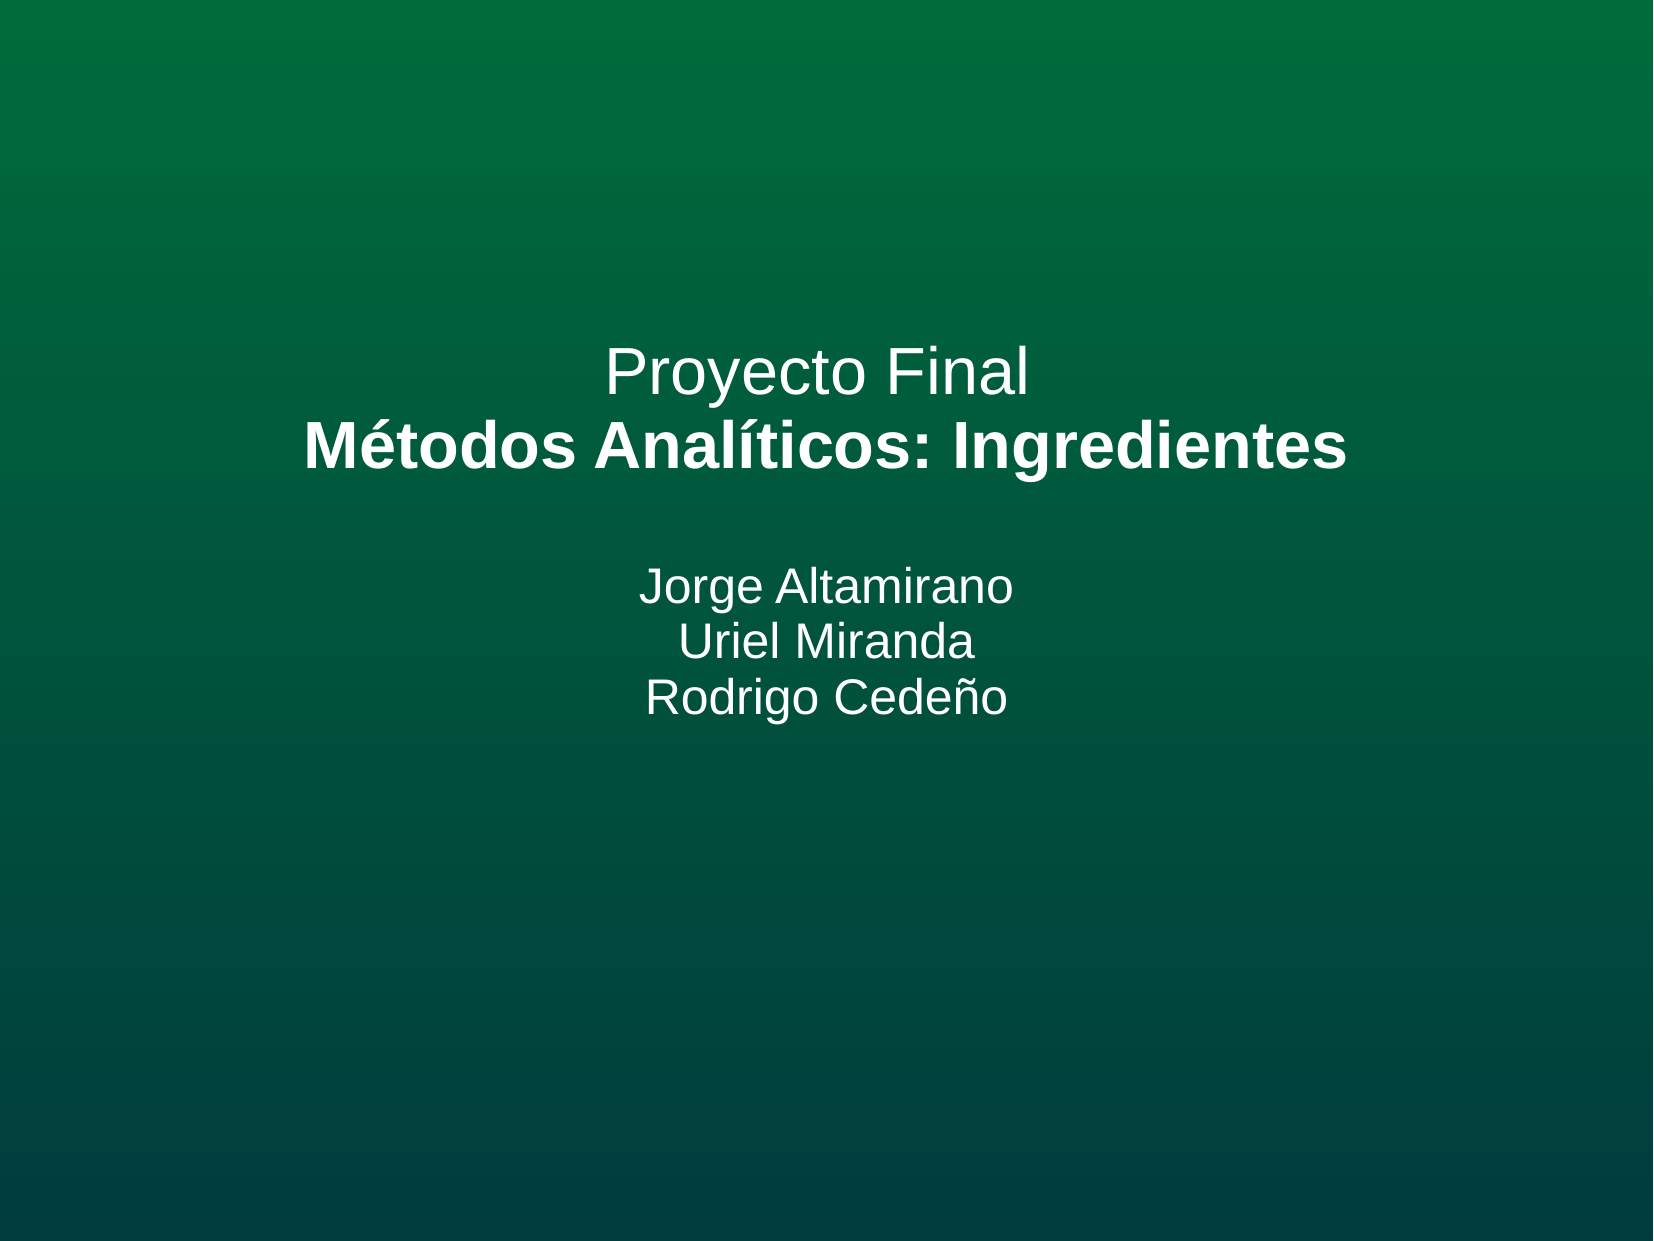

# Proyecto Final
Métodos Analíticos: Ingredientes
Jorge Altamirano
Uriel Miranda
Rodrigo Cedeño